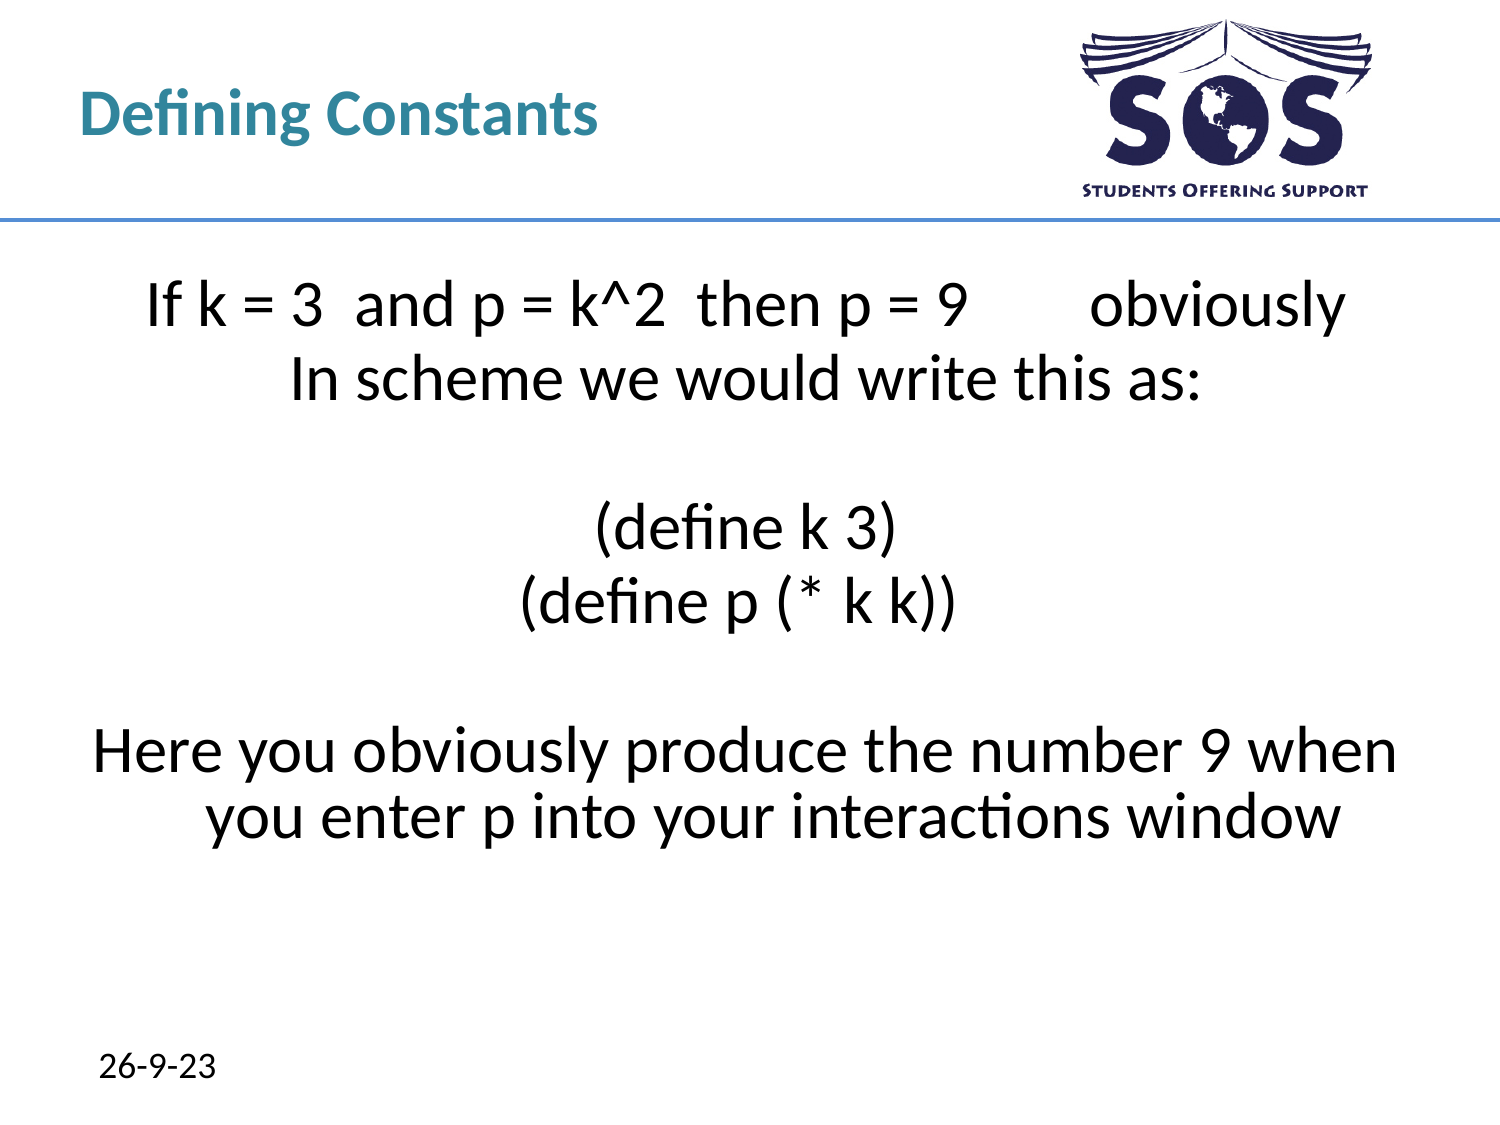

# Defining Constants
If k = 3 and p = k^2 then p = 9 obviously
In scheme we would write this as:
(define k 3)
(define p (* k k))
Here you obviously produce the number 9 when you enter p into your interactions window